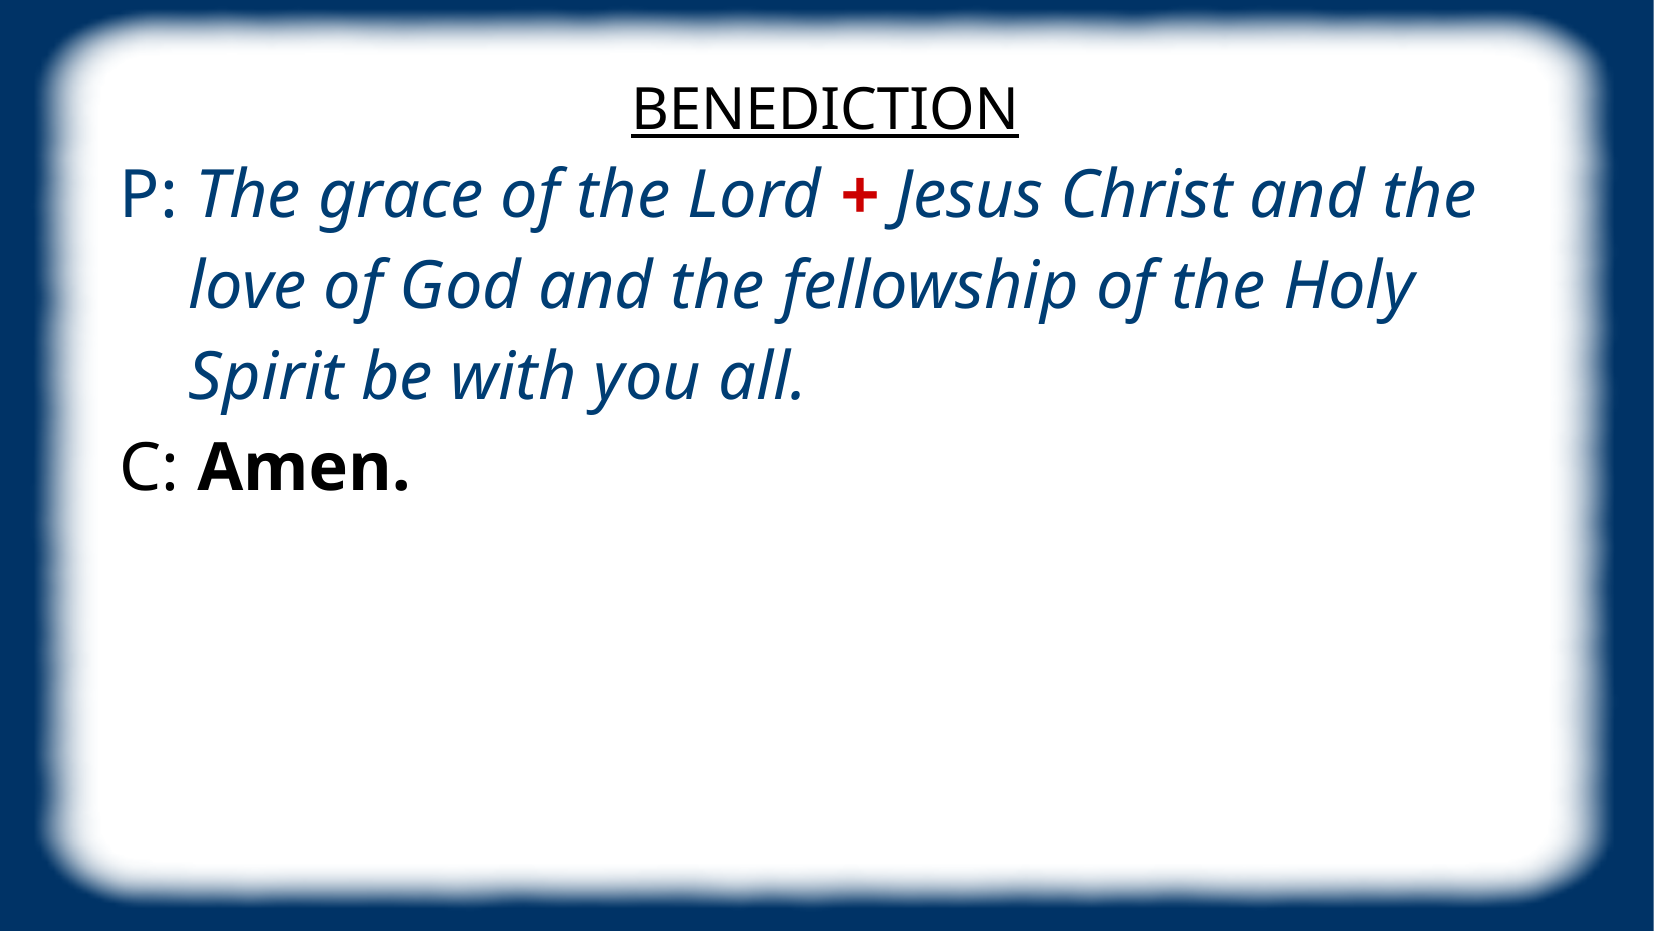

BENEDICTION
P: The grace of the Lord + Jesus Christ and the
 love of God and the fellowship of the Holy
 Spirit be with you all.
C: Amen.